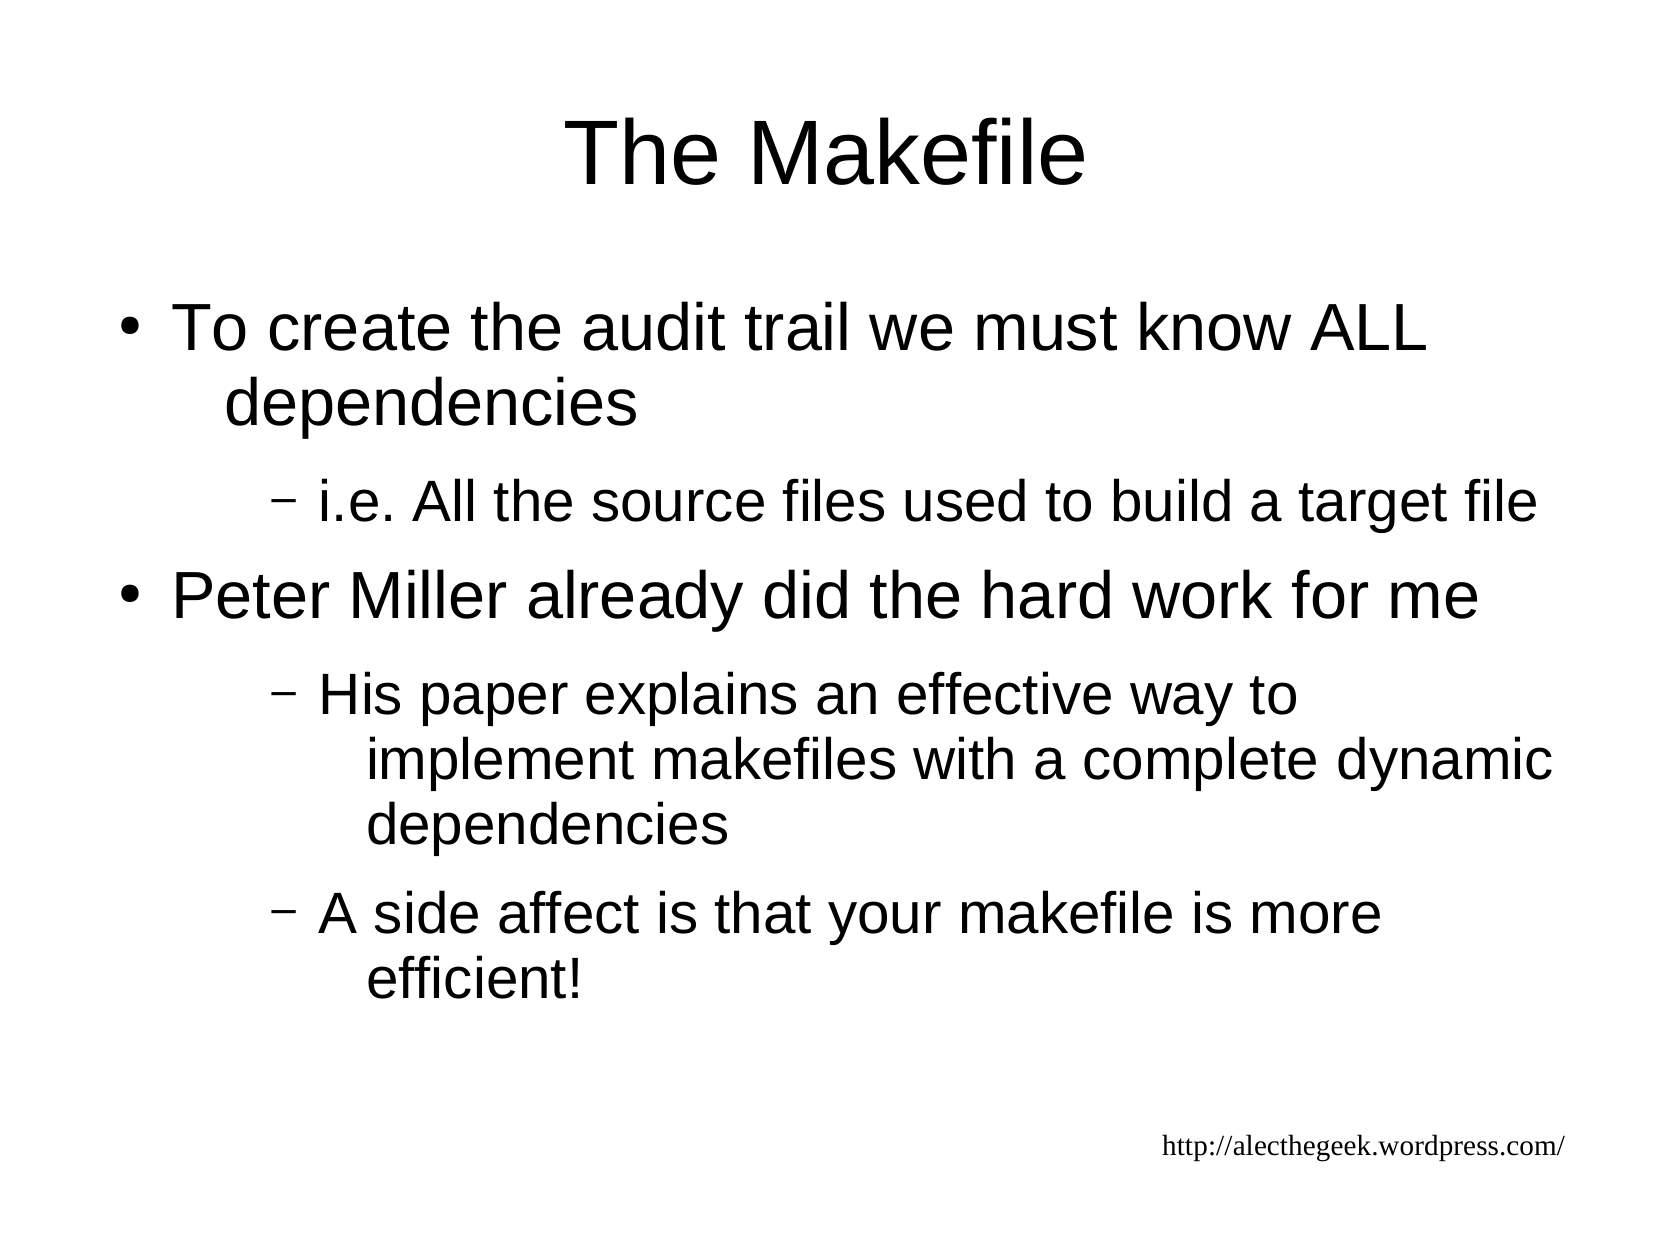

# The Makefile
To create the audit trail we must know ALL dependencies
i.e. All the source files used to build a target file
Peter Miller already did the hard work for me
His paper explains an effective way to implement makefiles with a complete dynamic dependencies
A side affect is that your makefile is more efficient!
http://alecthegeek.wordpress.com/